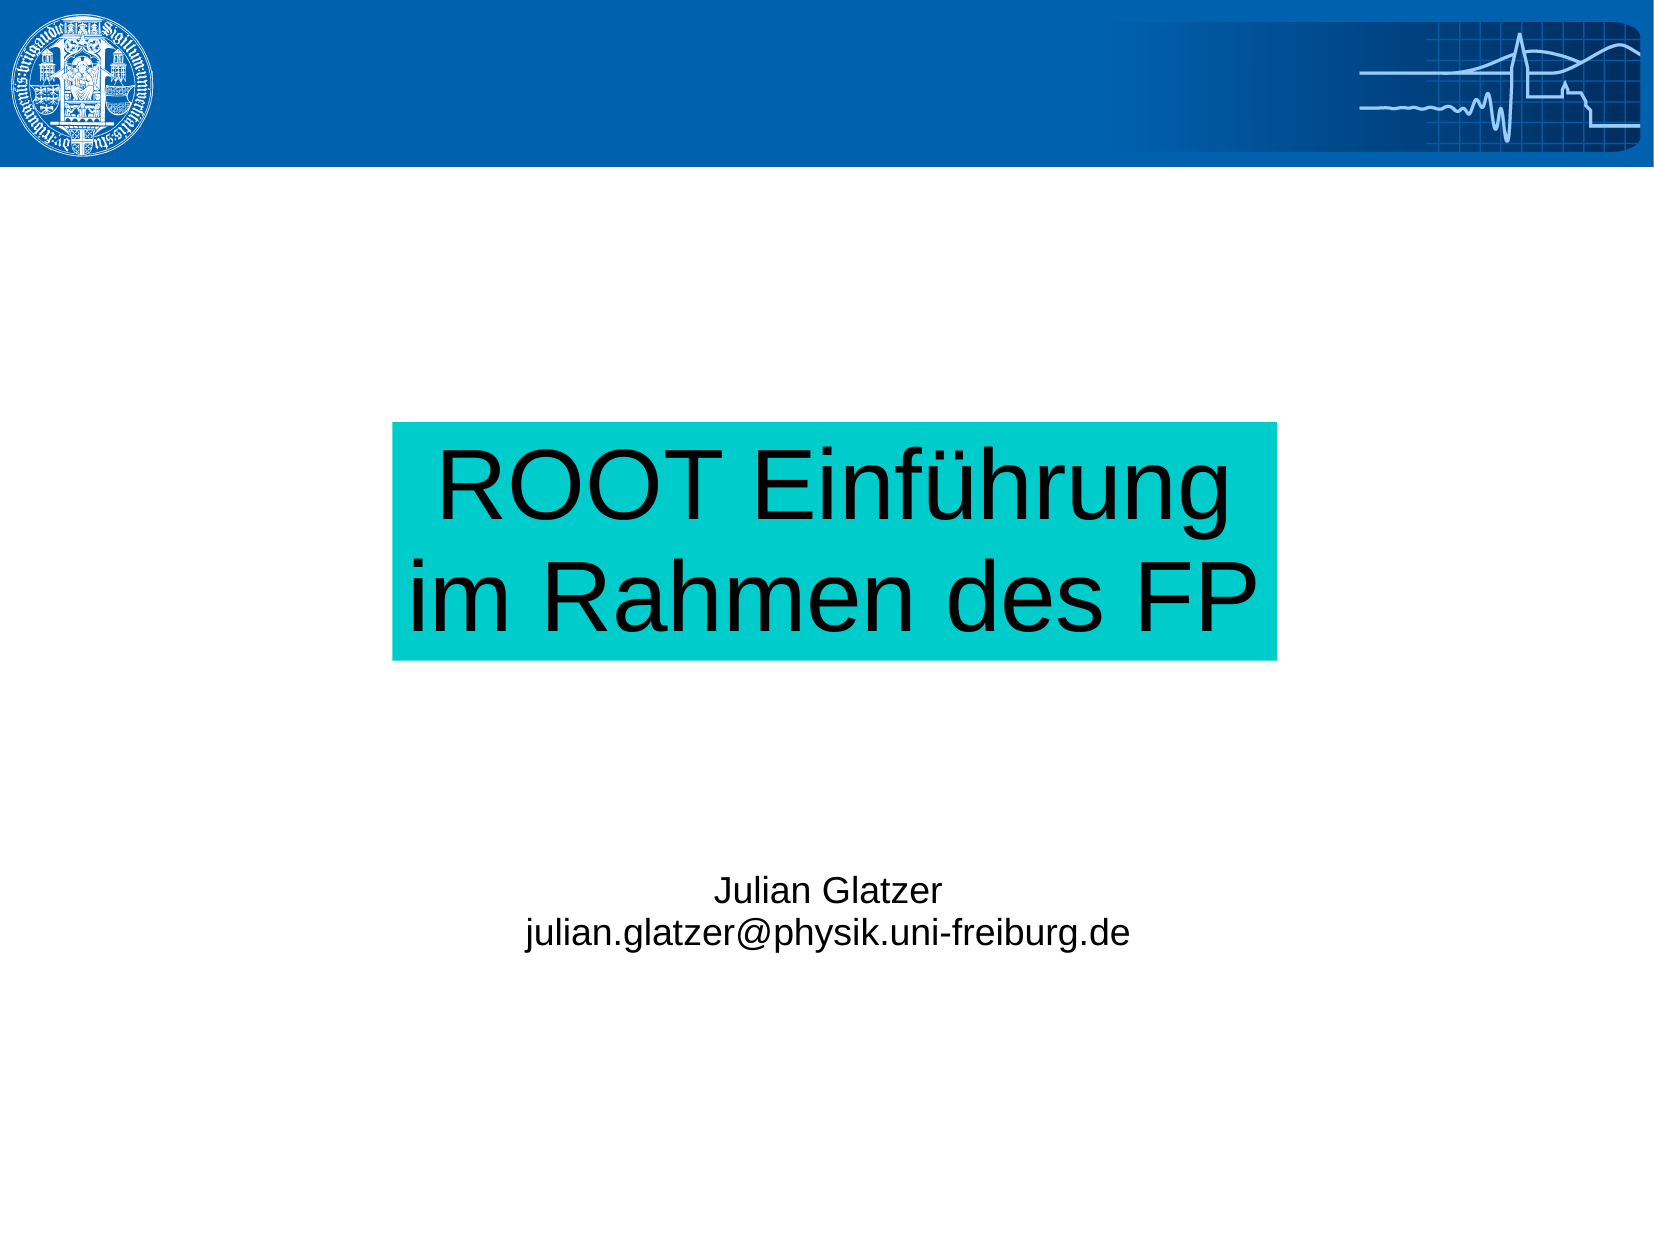

ROOT Einführung
im Rahmen des FP
Julian Glatzer
julian.glatzer@physik.uni-freiburg.de